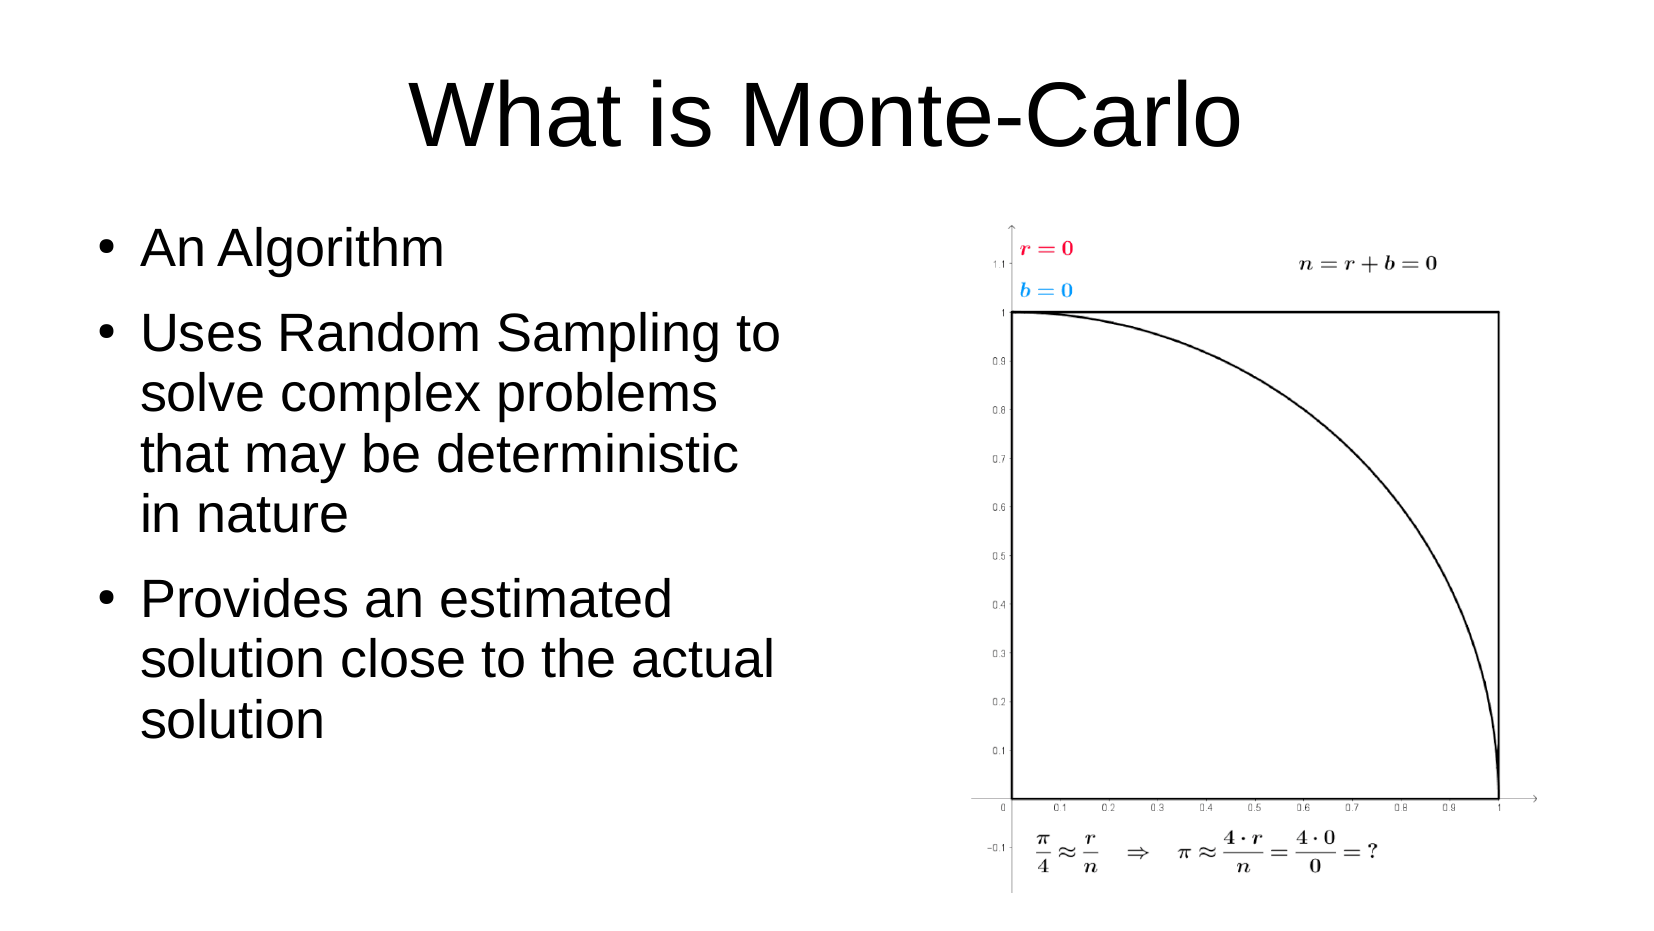

# What is Monte-Carlo
An Algorithm
Uses Random Sampling to solve complex problems that may be deterministic in nature
Provides an estimated solution close to the actual solution